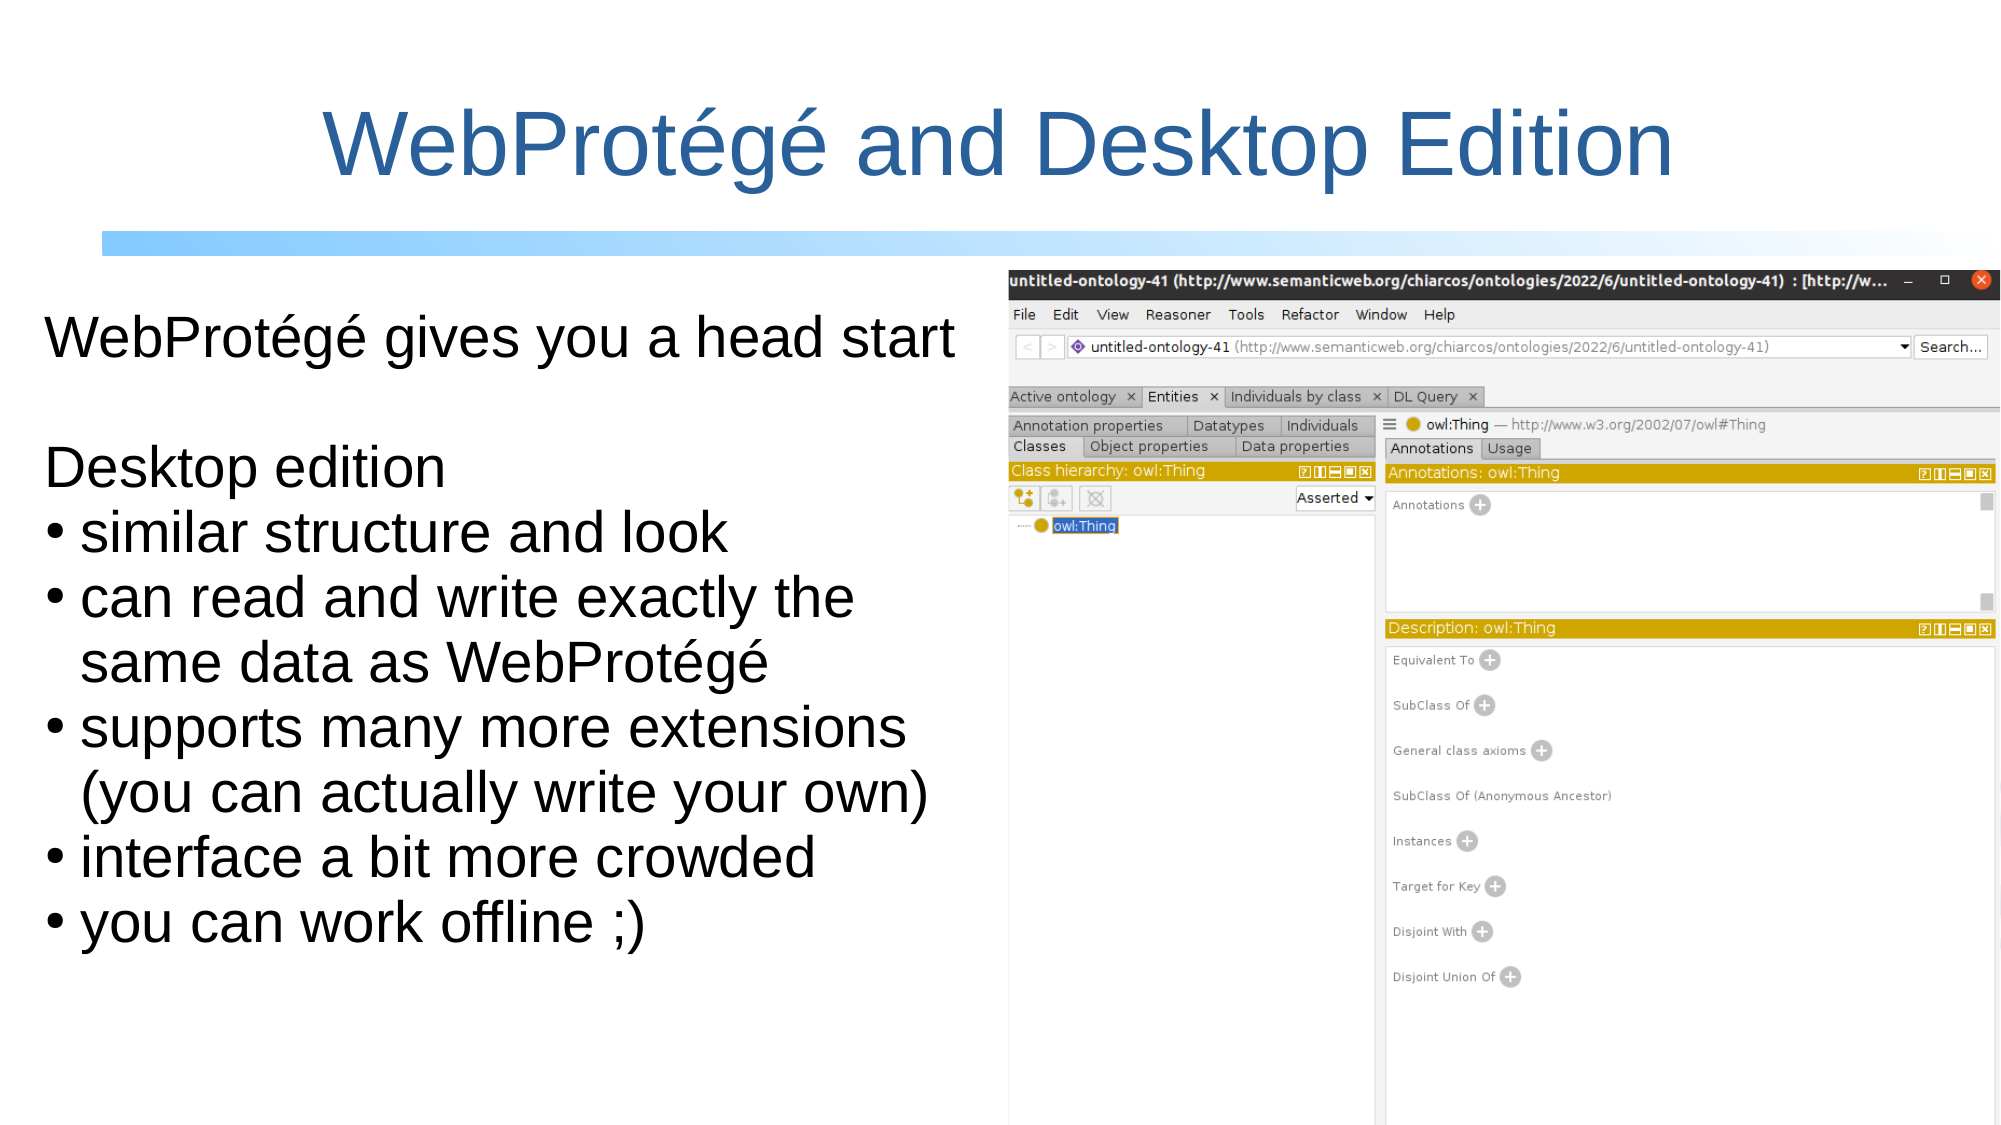

# WebProtégé and Desktop Edition
WebProtégé gives you a head start
Desktop edition
similar structure and look
can read and write exactly the same data as WebProtégé
supports many more extensions
(you can actually write your own)
interface a bit more crowded
you can work offline ;)